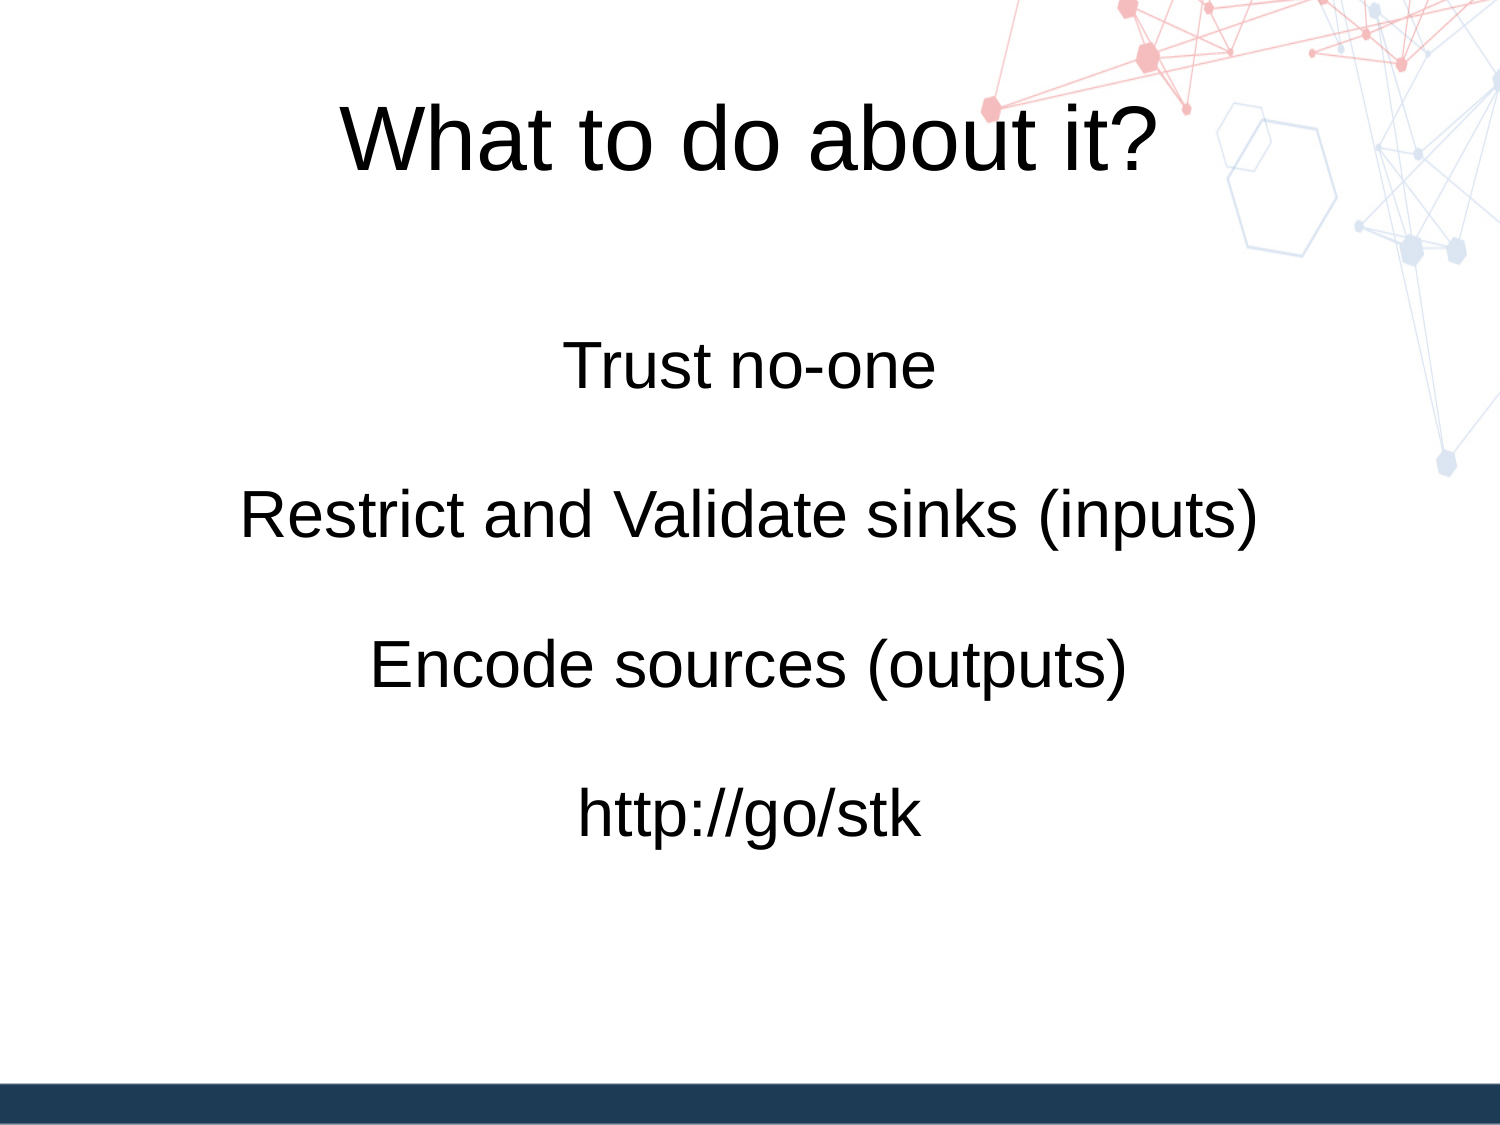

# What to do about it?
Trust no-one
Restrict and Validate sinks (inputs)
Encode sources (outputs)
http://go/stk